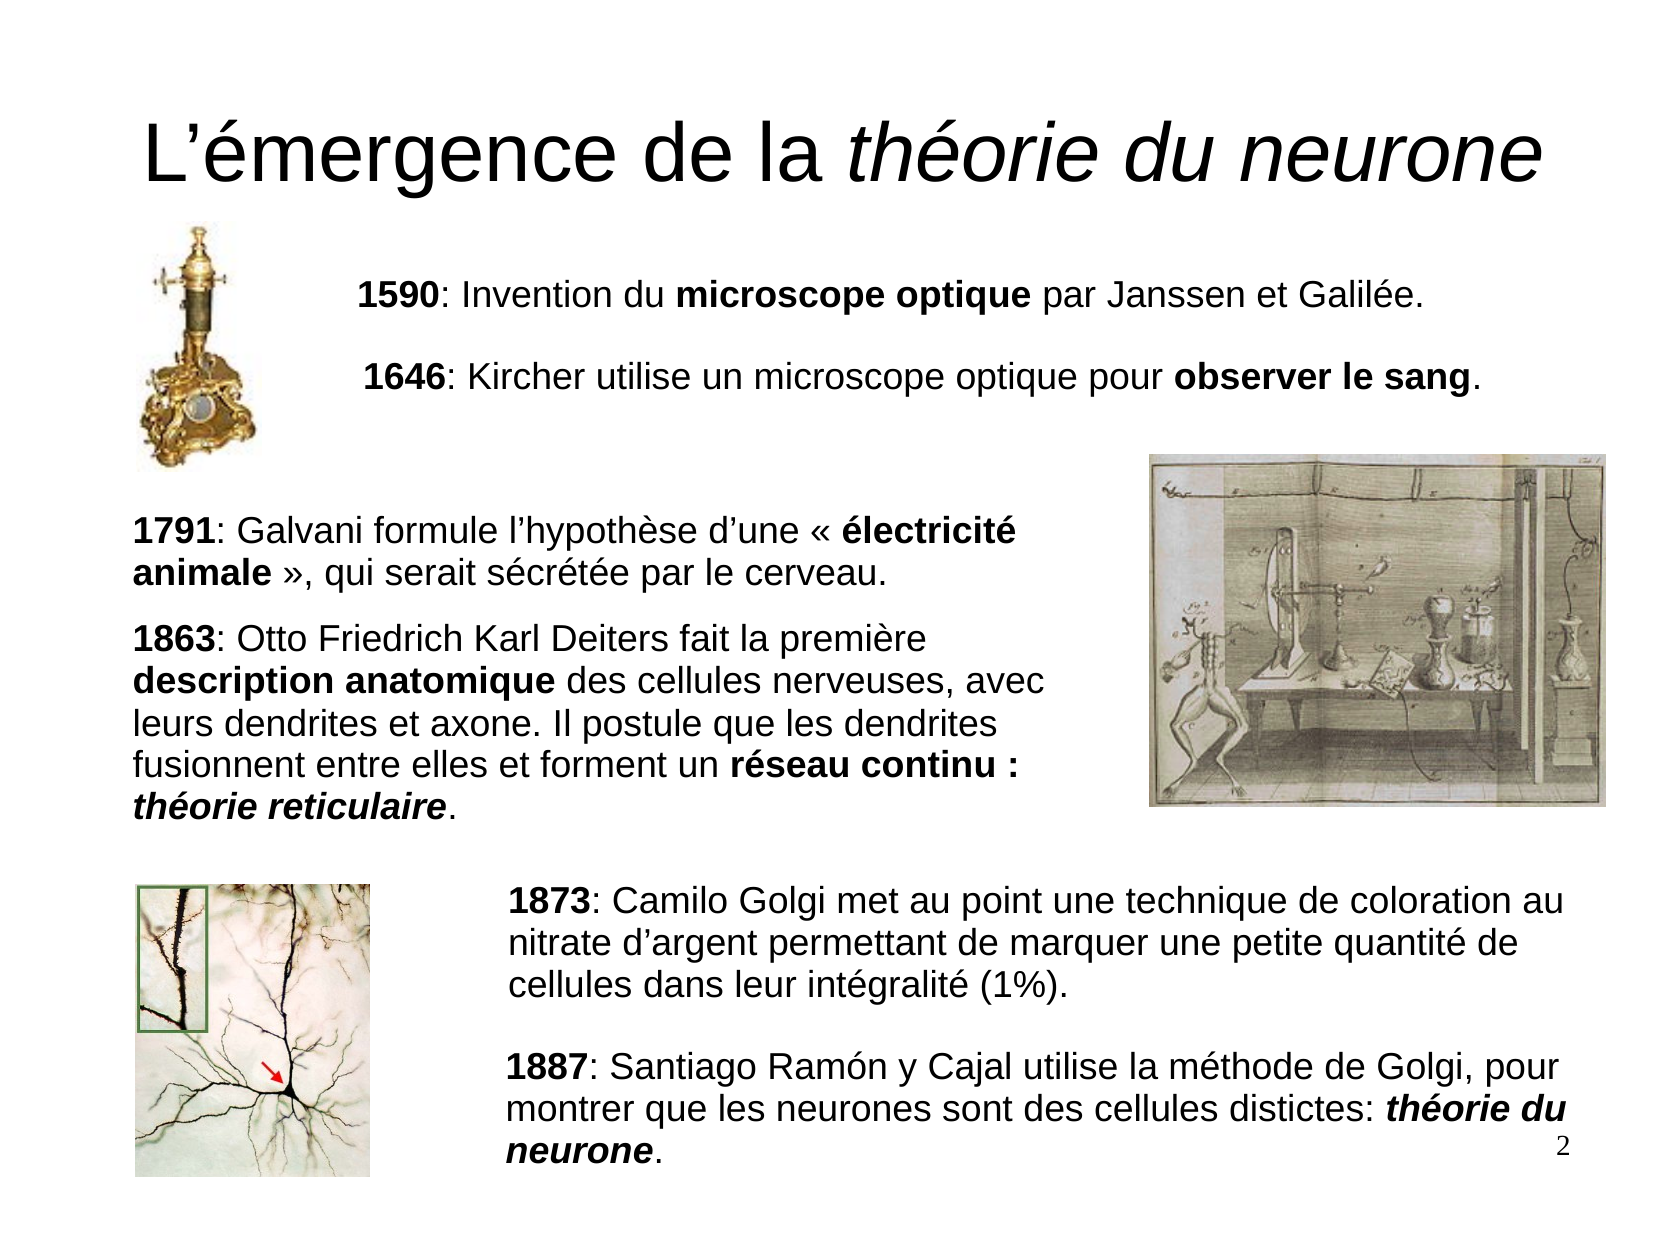

# L’émergence de la théorie du neurone
1590: Invention du microscope optique par Janssen et Galilée.
1646: Kircher utilise un microscope optique pour observer le sang.
1791: Galvani formule l’hypothèse d’une « électricité animale », qui serait sécrétée par le cerveau.
1863: Otto Friedrich Karl Deiters fait la première description anatomique des cellules nerveuses, avec leurs dendrites et axone. Il postule que les dendrites fusionnent entre elles et forment un réseau continu : théorie reticulaire.
1873: Camilo Golgi met au point une technique de coloration au nitrate d’argent permettant de marquer une petite quantité de cellules dans leur intégralité (1%).
1887: Santiago Ramón y Cajal utilise la méthode de Golgi, pour montrer que les neurones sont des cellules distictes: théorie du neurone.
2